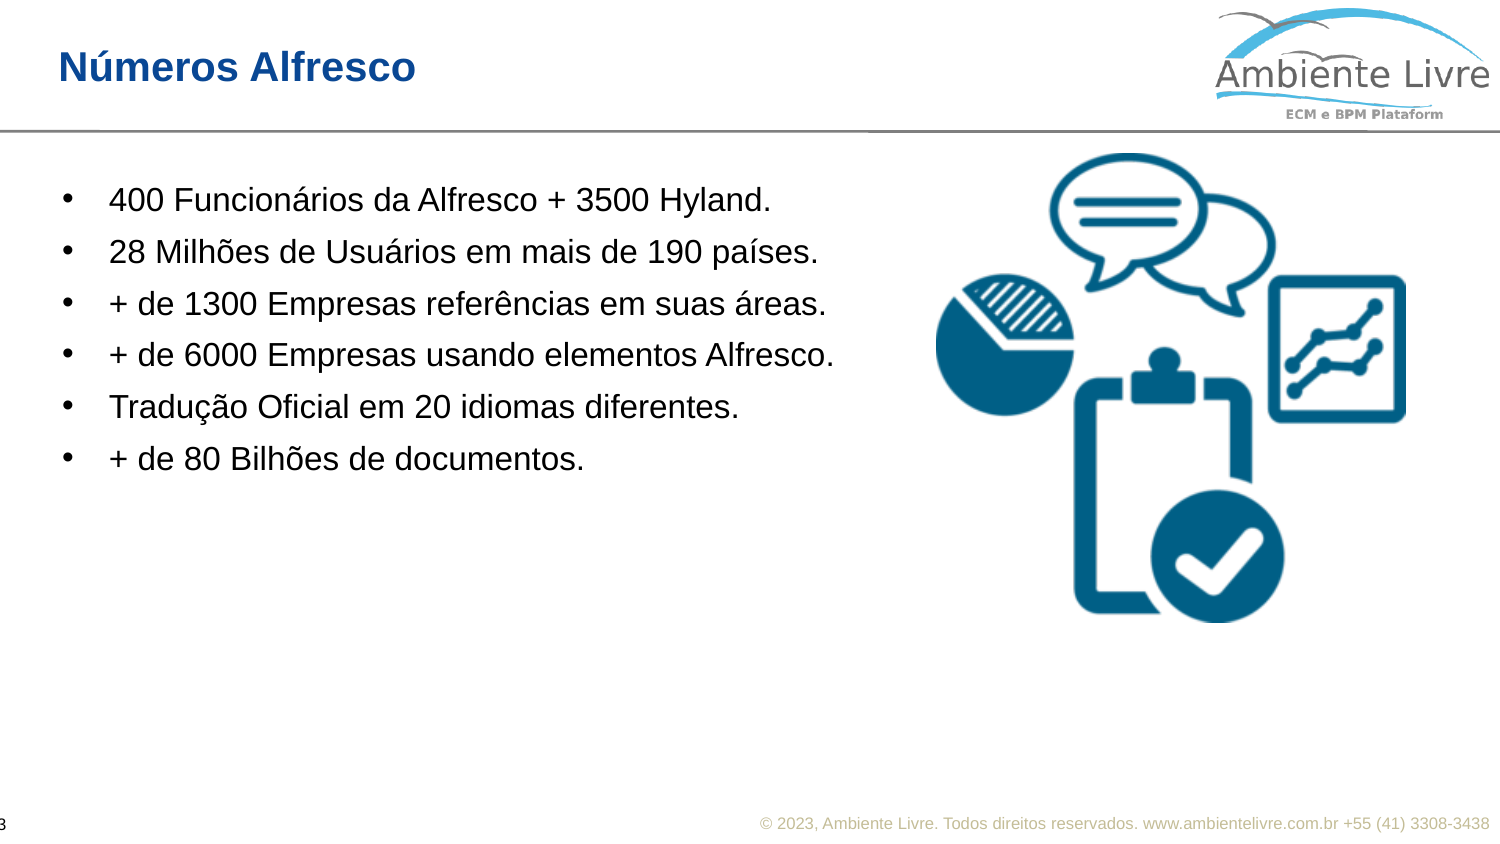

# Números Alfresco
400 Funcionários da Alfresco + 3500 Hyland.
28 Milhões de Usuários em mais de 190 países.
+ de 1300 Empresas referências em suas áreas.
+ de 6000 Empresas usando elementos Alfresco.
Tradução Oficial em 20 idiomas diferentes.
+ de 80 Bilhões de documentos.